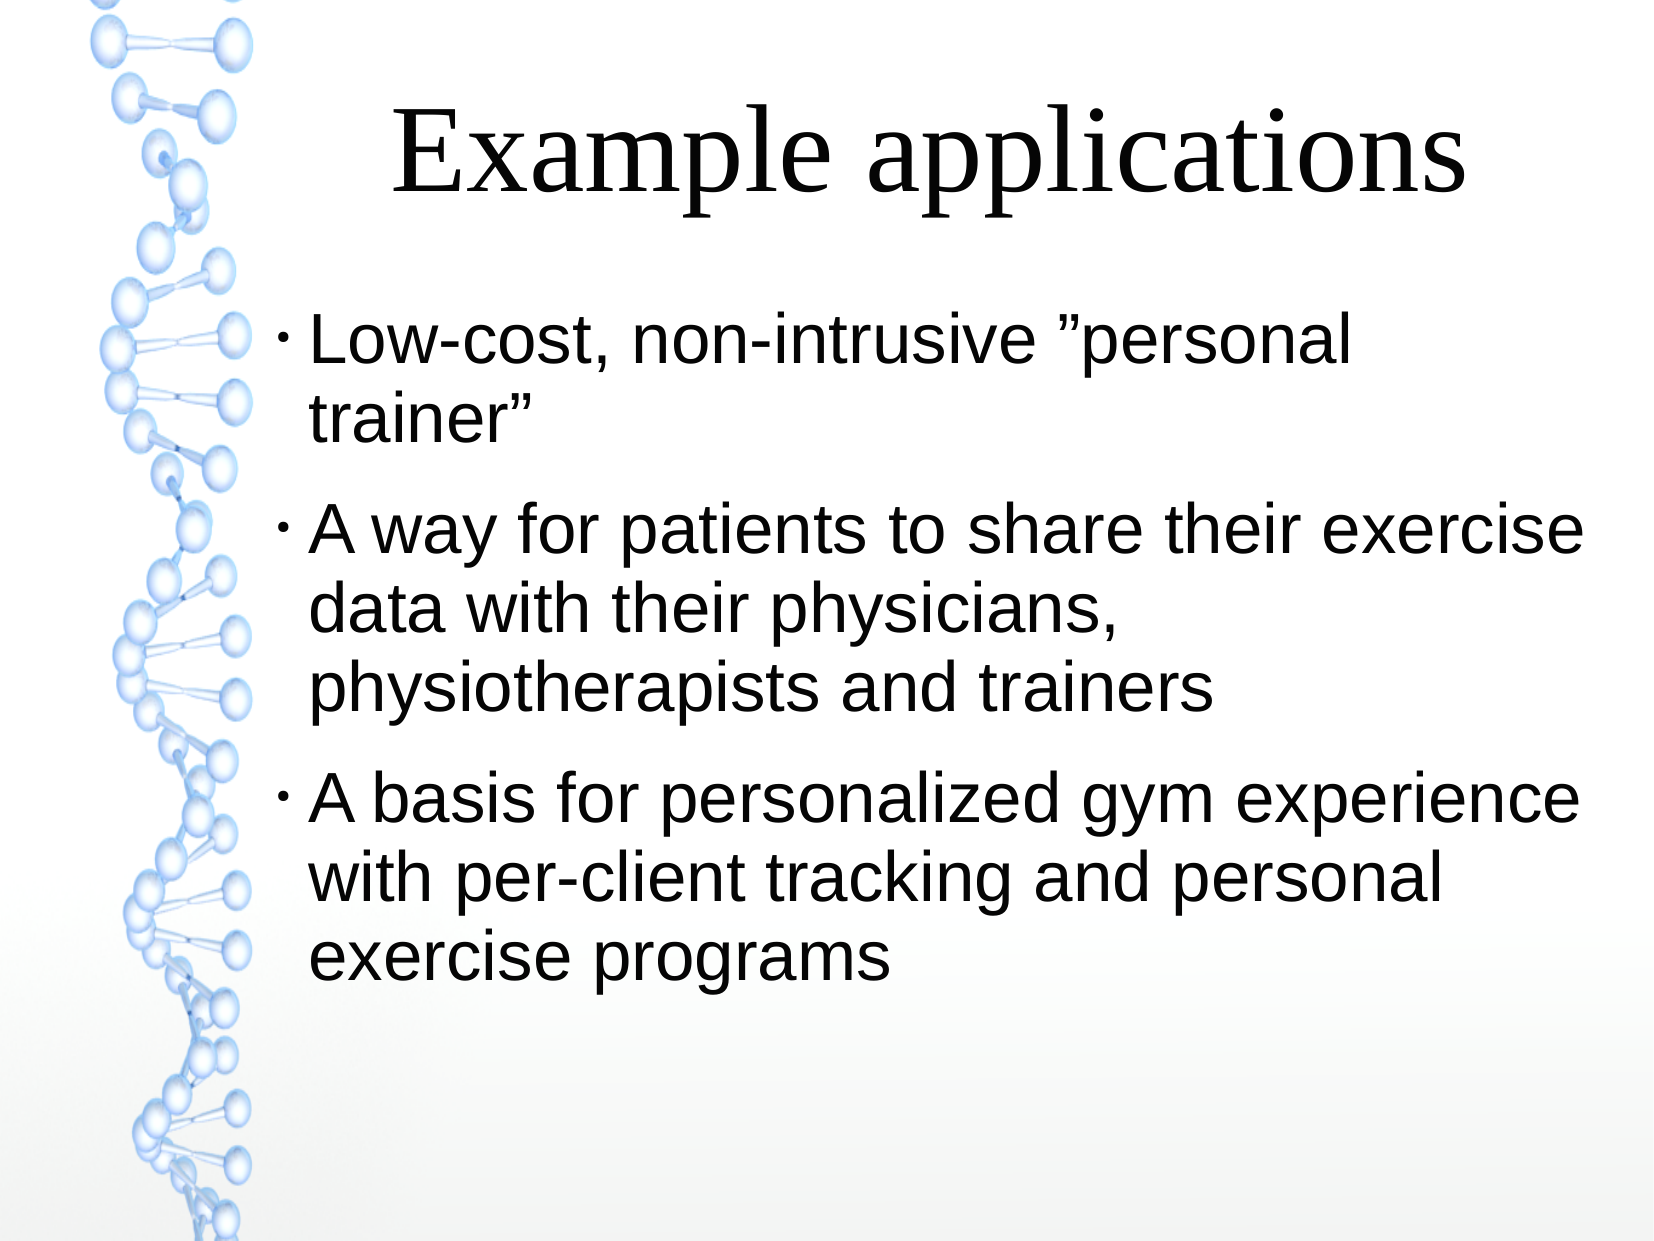

# Example applications
Low-cost, non-intrusive ”personal trainer”
A way for patients to share their exercise data with their physicians, physiotherapists and trainers
A basis for personalized gym experience with per-client tracking and personal exercise programs